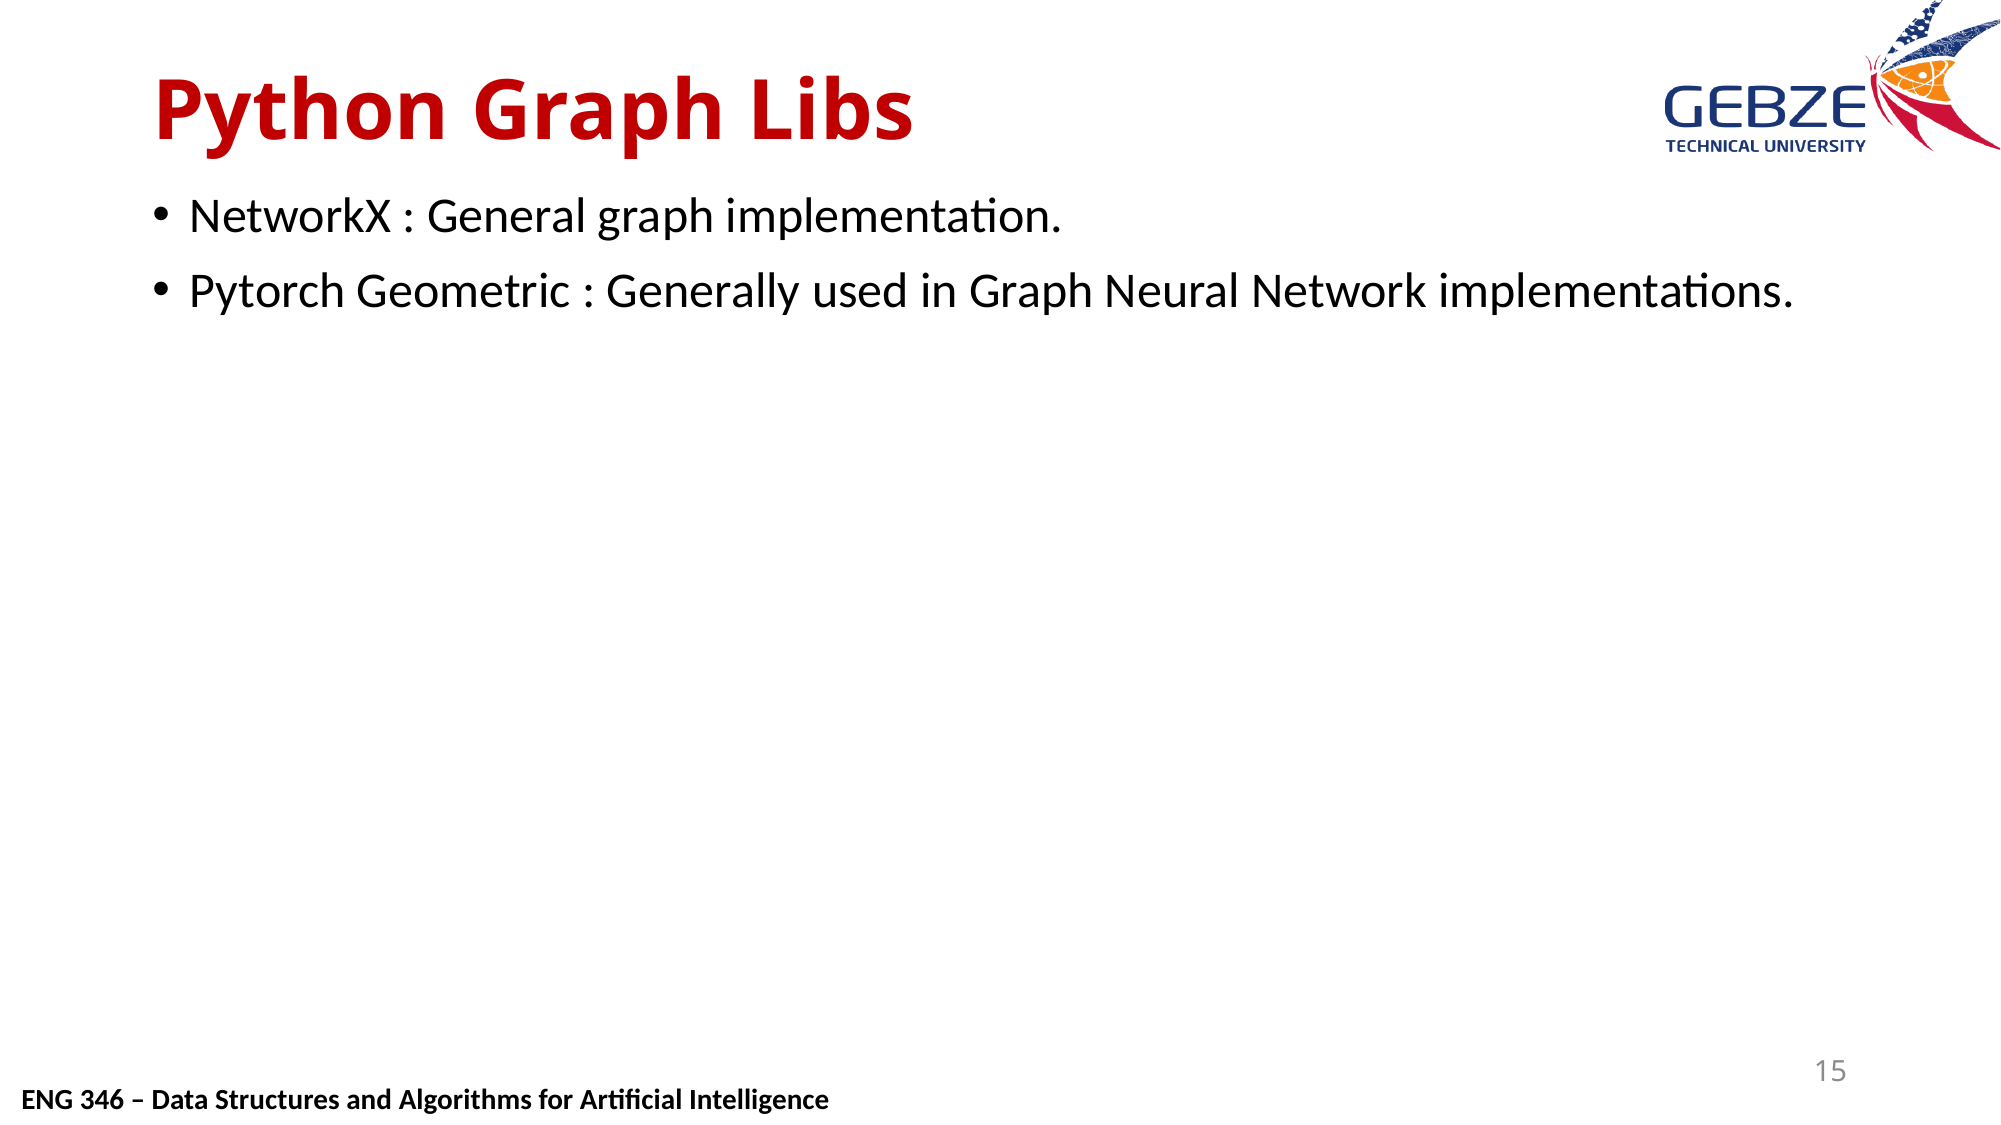

# Python Graph Libs
NetworkX : General graph implementation.
Pytorch Geometric : Generally used in Graph Neural Network implementations.